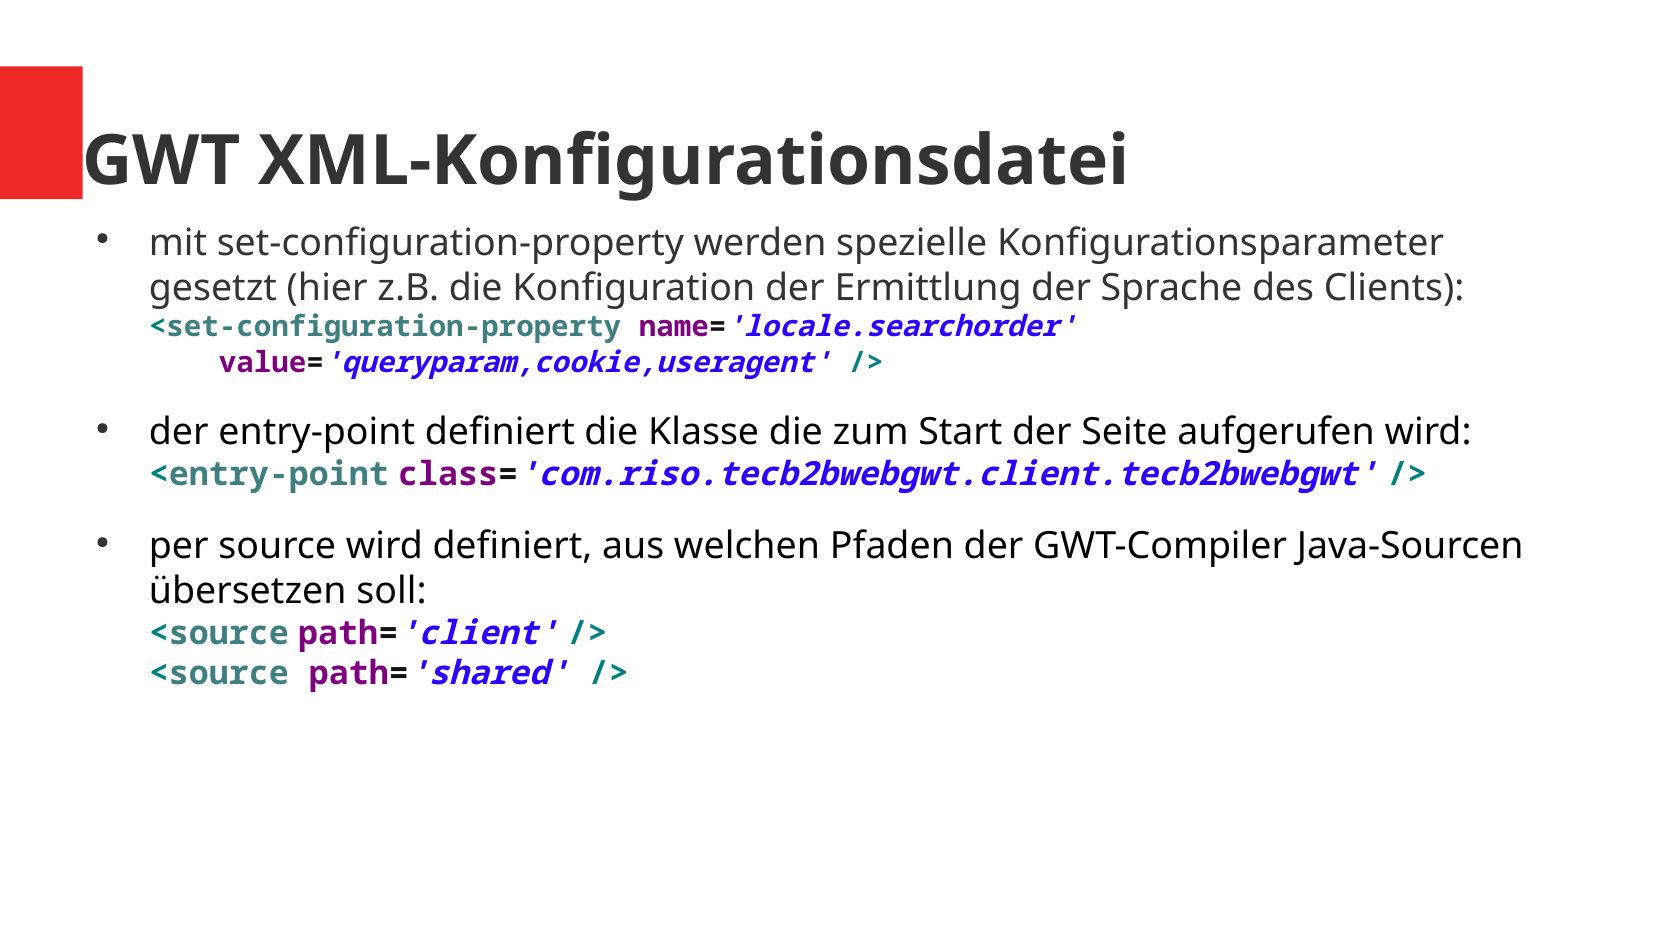

# GWT XML-Konfigurationsdatei
mit set-configuration-property werden spezielle Konfigurationsparameter gesetzt (hier z.B. die Konfiguration der Ermittlung der Sprache des Clients):
<set-configuration-property name='locale.searchorder'
 value='queryparam,cookie,useragent' />
der entry-point definiert die Klasse die zum Start der Seite aufgerufen wird:
<entry-point class='com.riso.tecb2bwebgwt.client.tecb2bwebgwt' />
per source wird definiert, aus welchen Pfaden der GWT-Compiler Java-Sourcen übersetzen soll:
<source path='client' />
<source path='shared' />